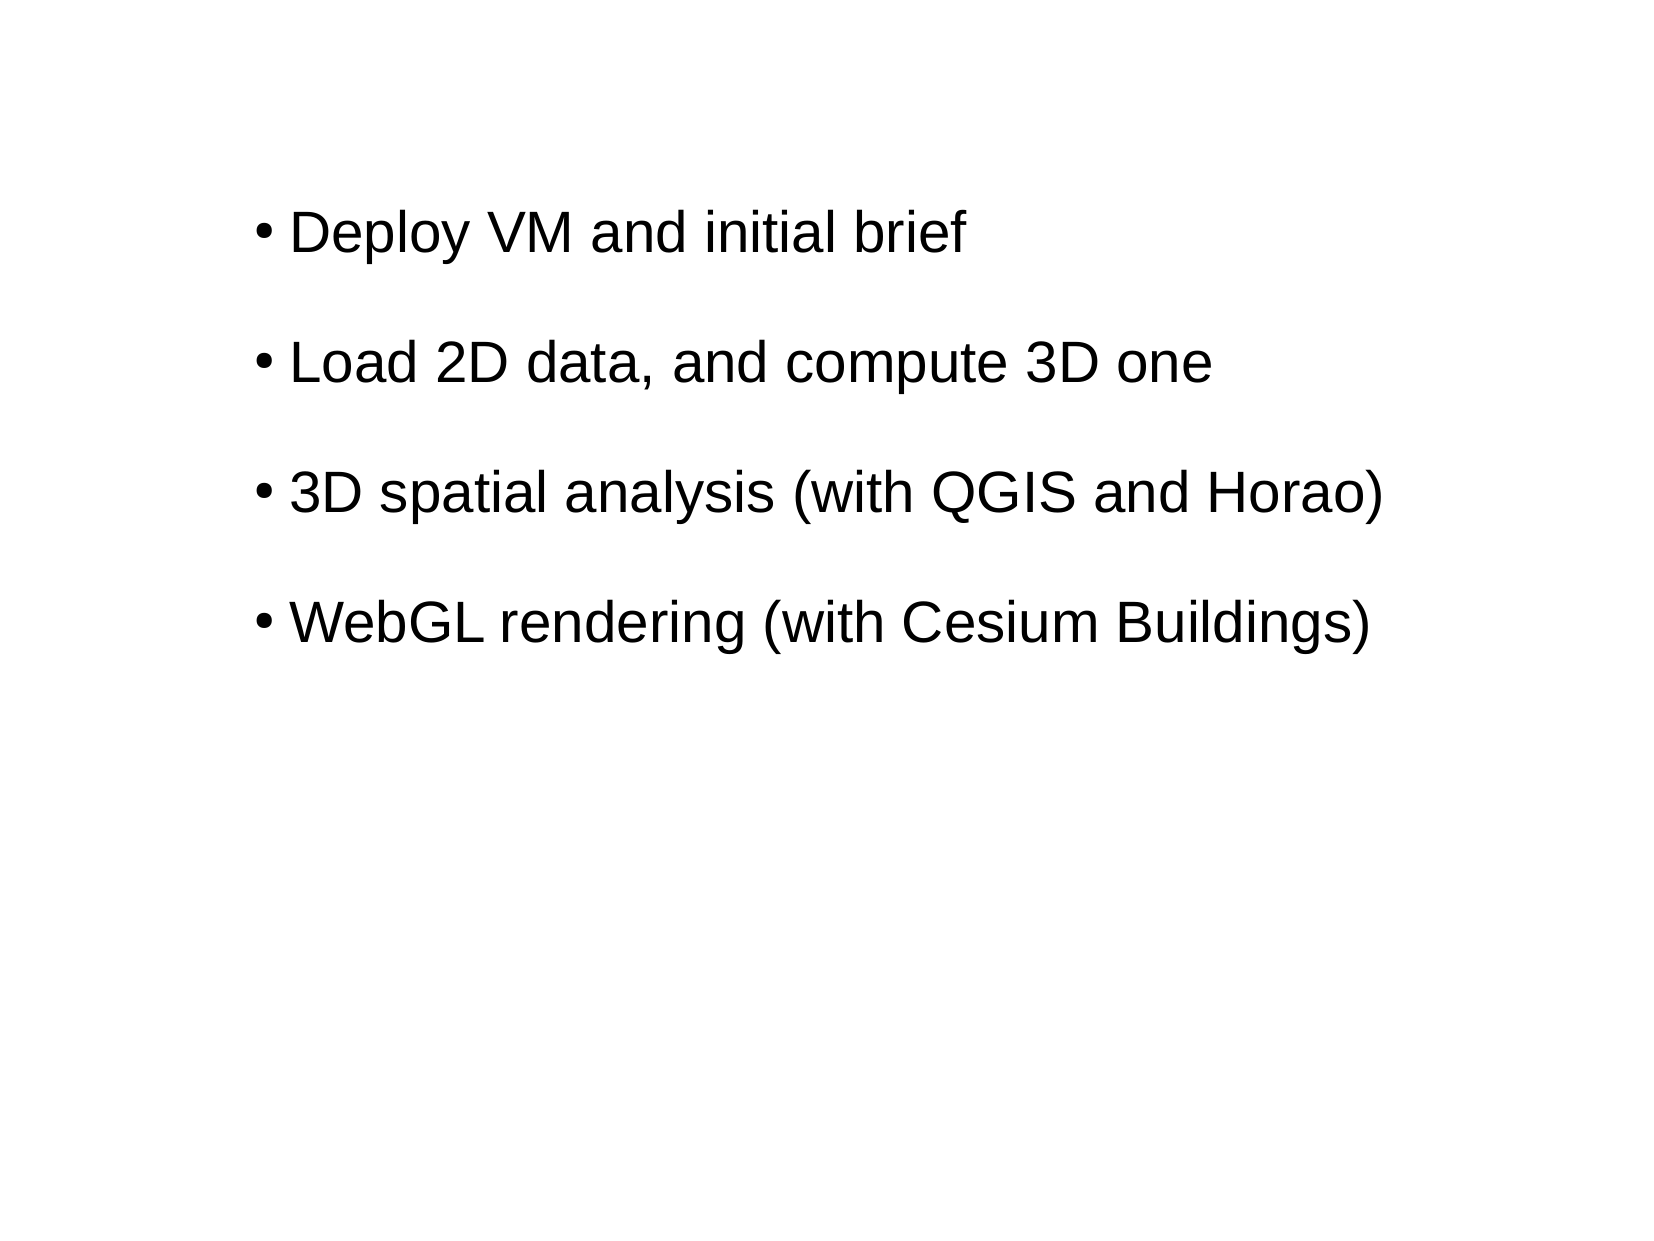

Deploy VM and initial brief
Load 2D data, and compute 3D one
3D spatial analysis (with QGIS and Horao)
WebGL rendering (with Cesium Buildings)